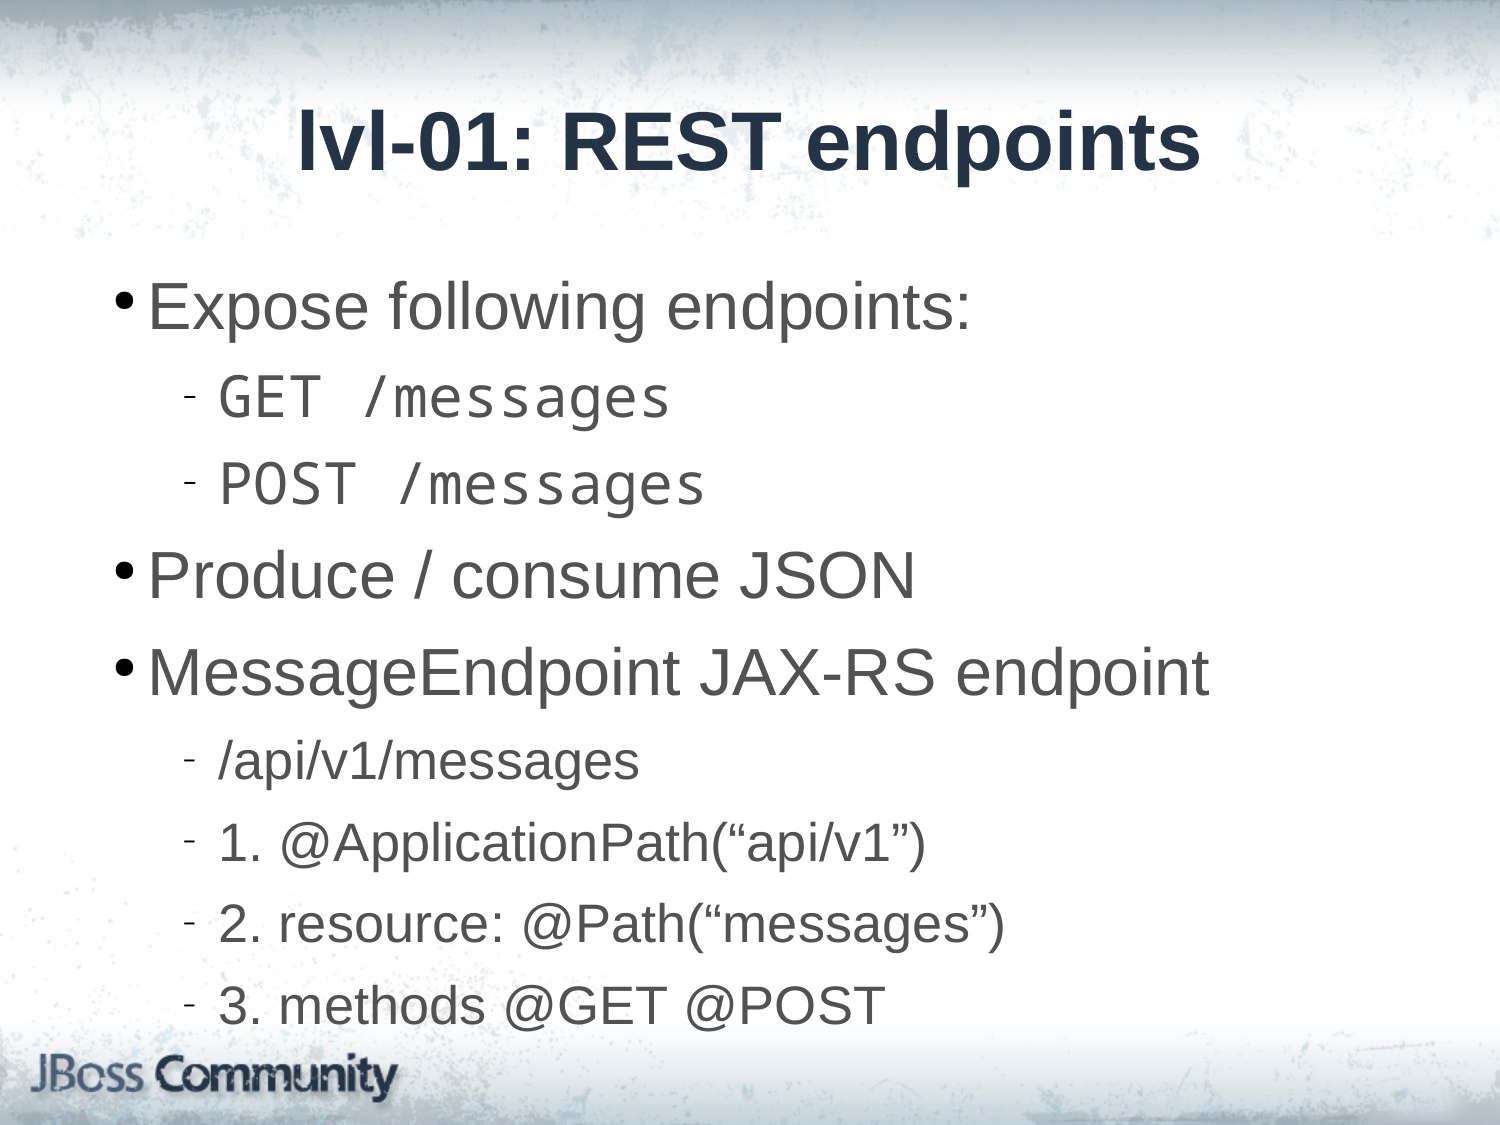

# lvl-01: REST endpoints
Expose following endpoints:
GET /messages
POST /messages
Produce / consume JSON
MessageEndpoint JAX-RS endpoint
/api/v1/messages
1. @ApplicationPath(“api/v1”)
2. resource: @Path(“messages”)
3. methods @GET @POST